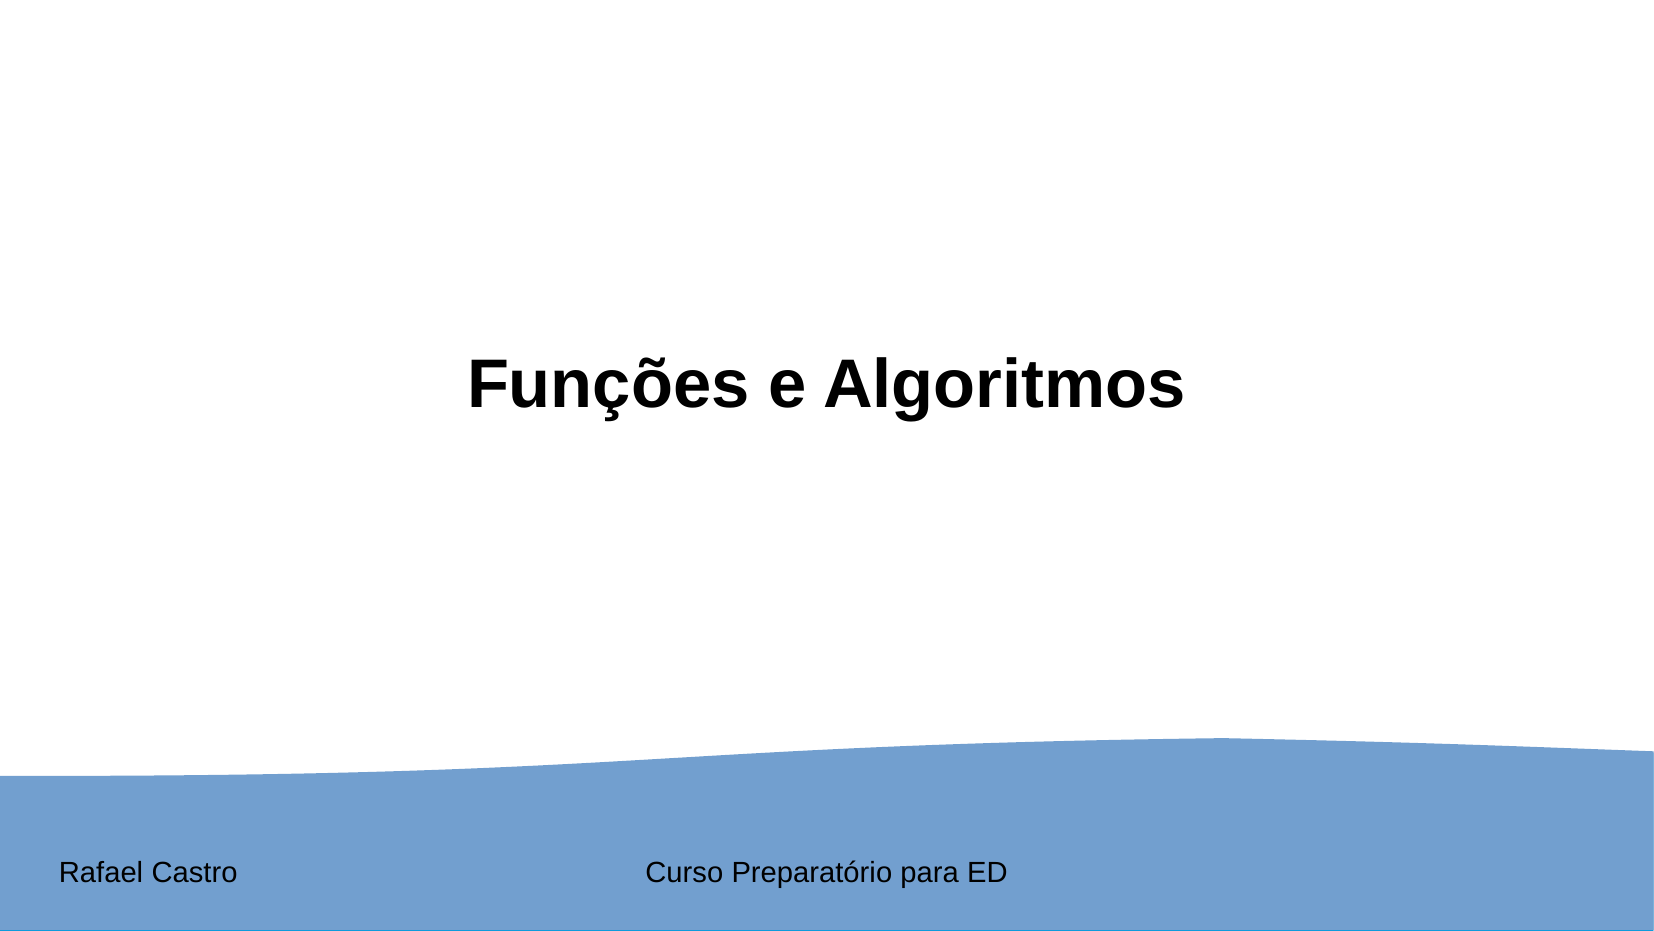

# Funções e Algoritmos
Curso Preparatório para ED